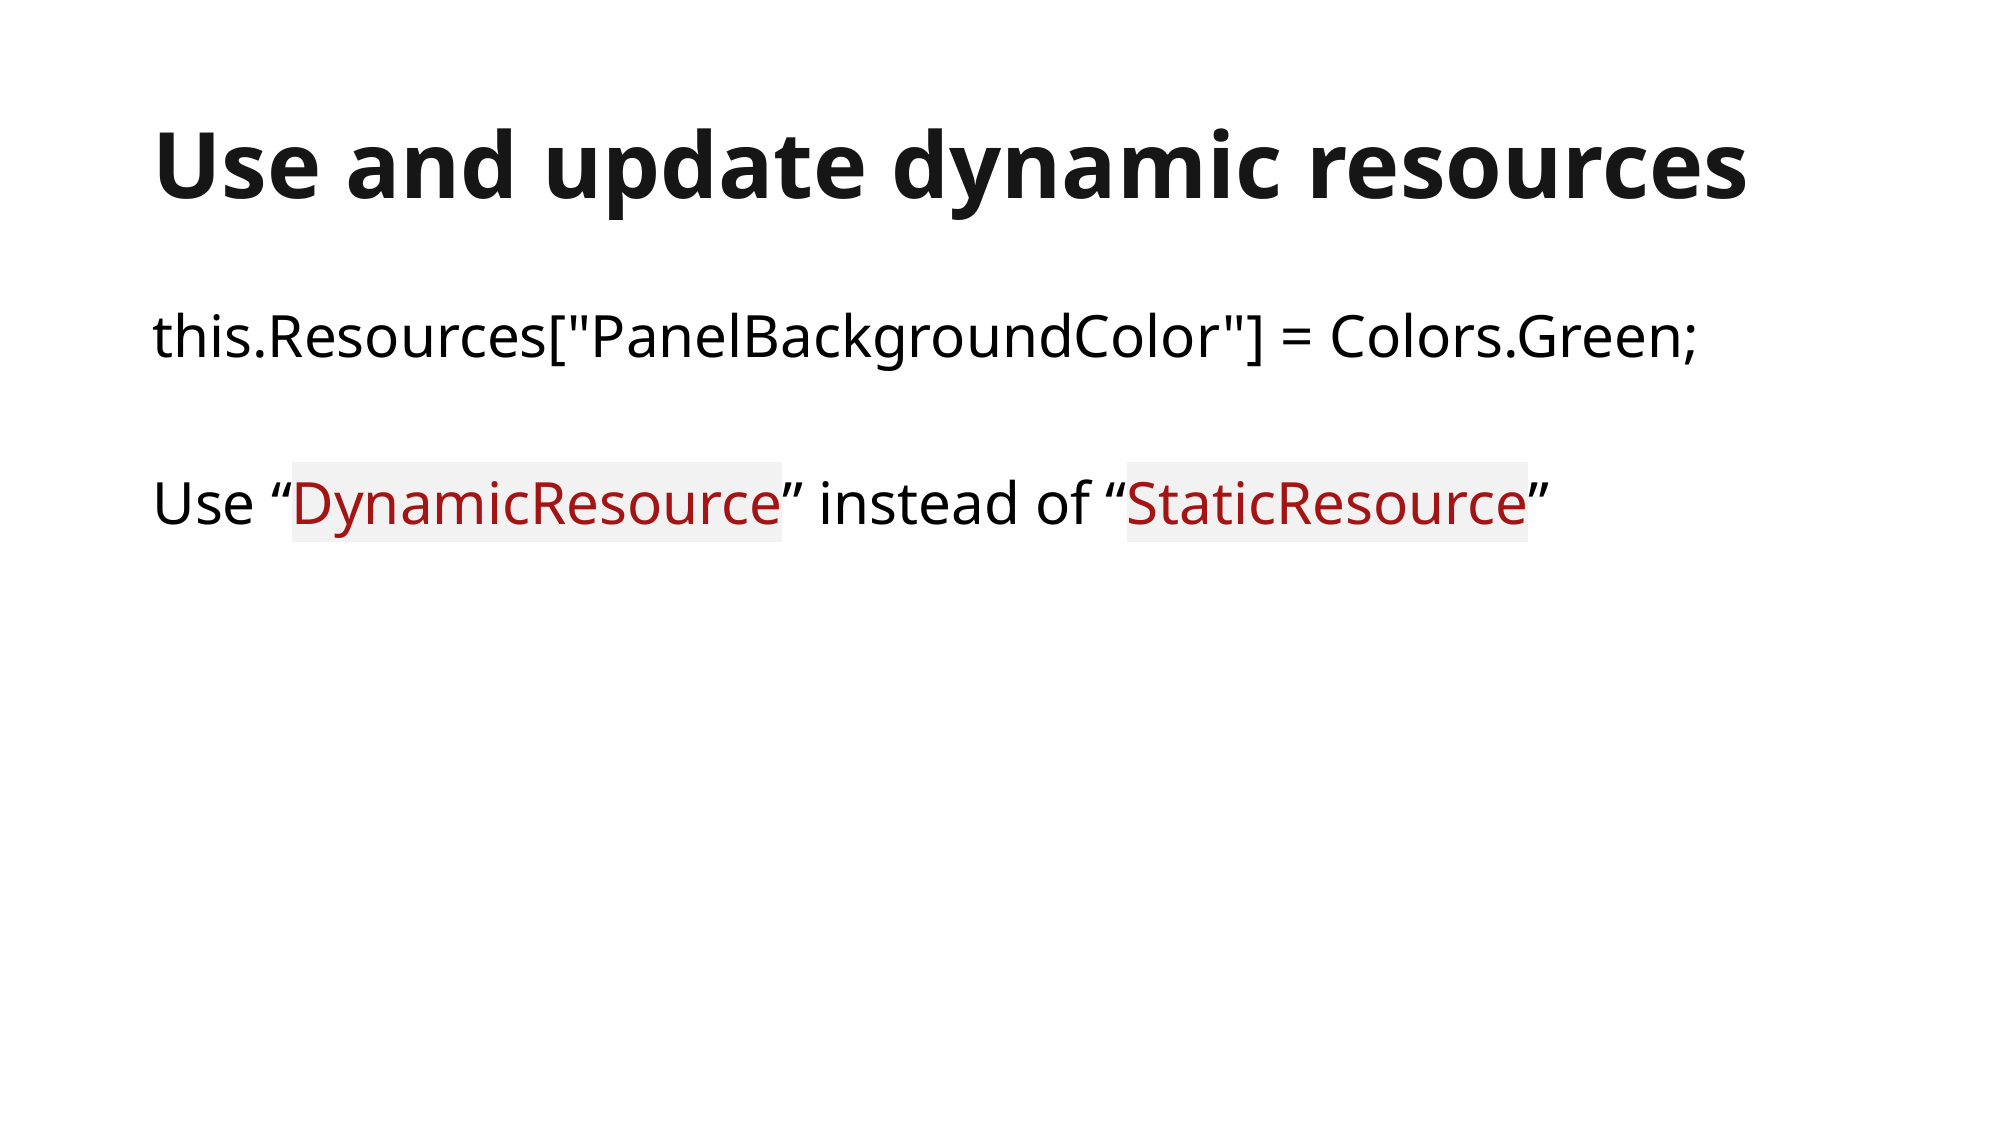

# Use and update dynamic resources
this.Resources["PanelBackgroundColor"] = Colors.Green;
Use “DynamicResource” instead of “StaticResource”